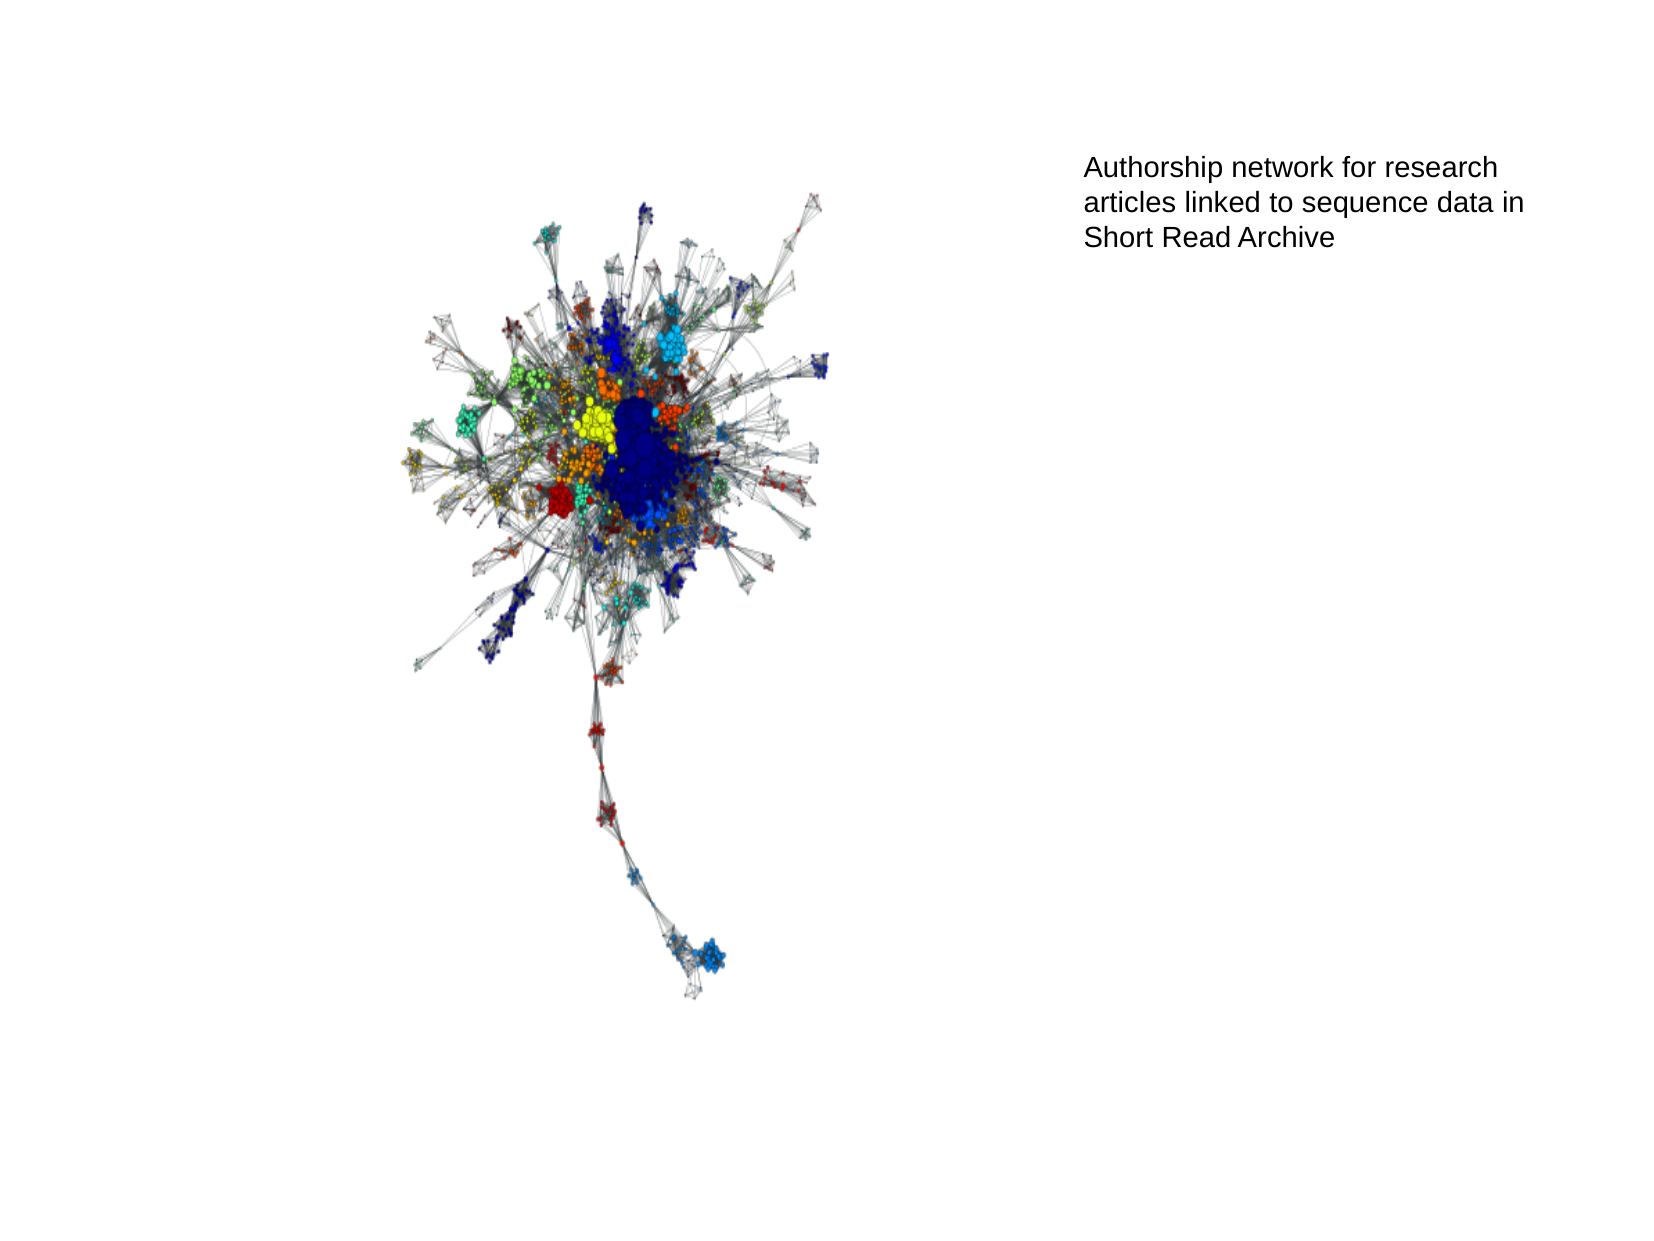

Authorship network for research articles linked to sequence data in Short Read Archive